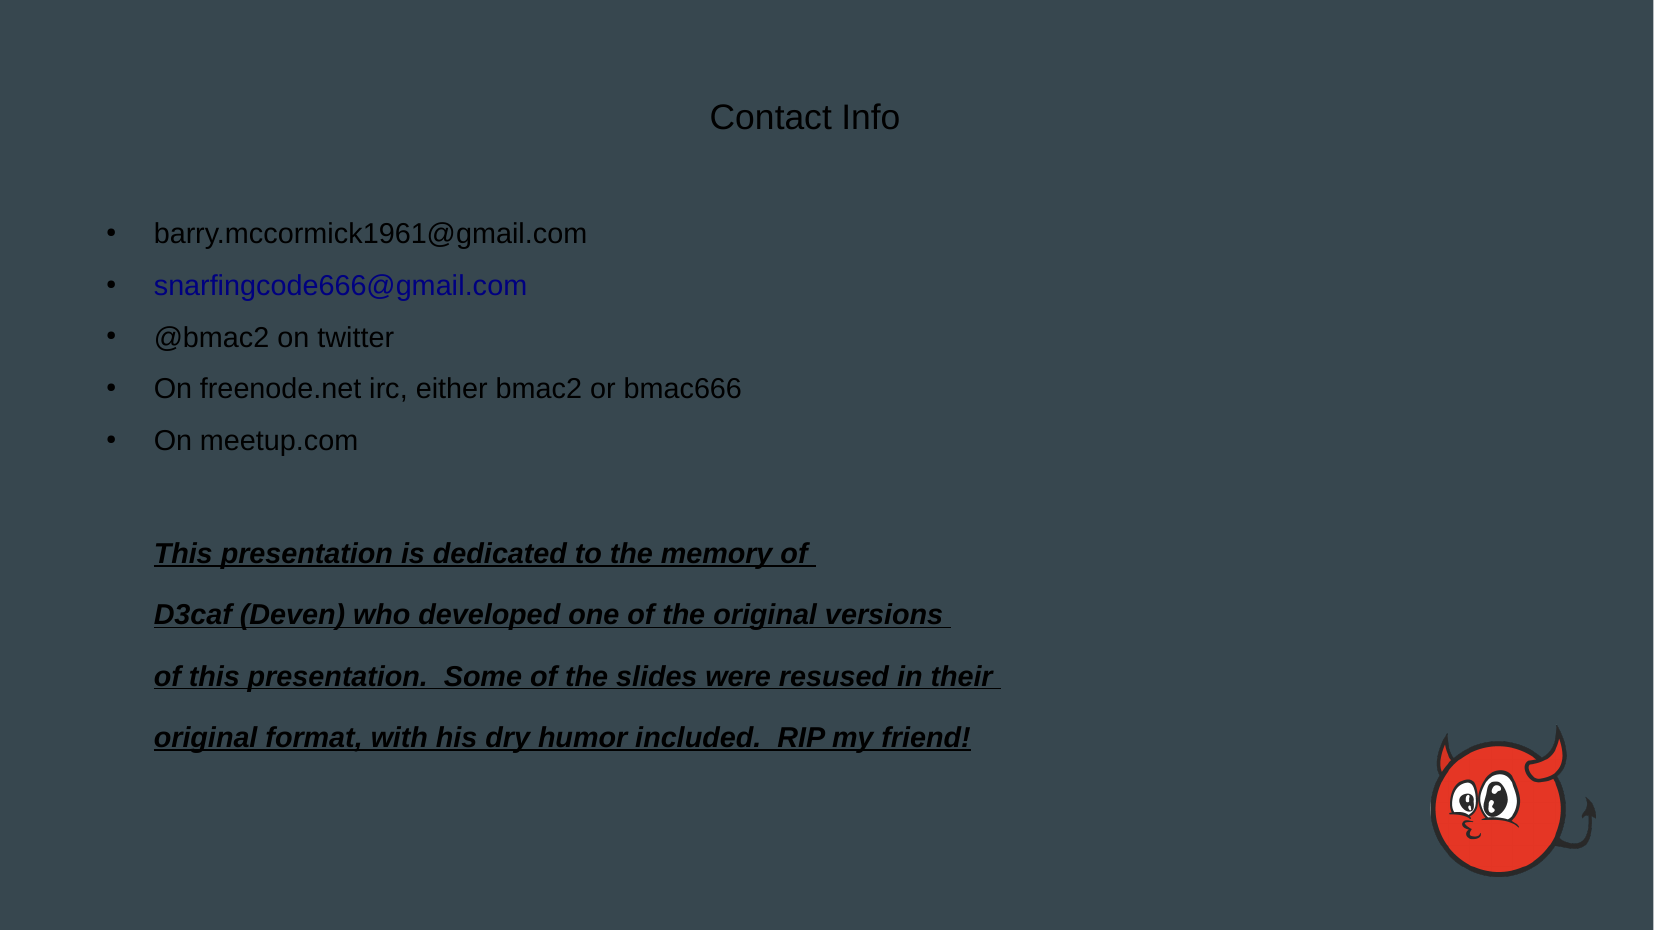

# Contact Info
barry.mccormick1961@gmail.com
snarfingcode666@gmail.com
@bmac2 on twitter
On freenode.net irc, either bmac2 or bmac666
On meetup.com
This presentation is dedicated to the memory of
D3caf (Deven) who developed one of the original versions
of this presentation. Some of the slides were resused in their
original format, with his dry humor included. RIP my friend!